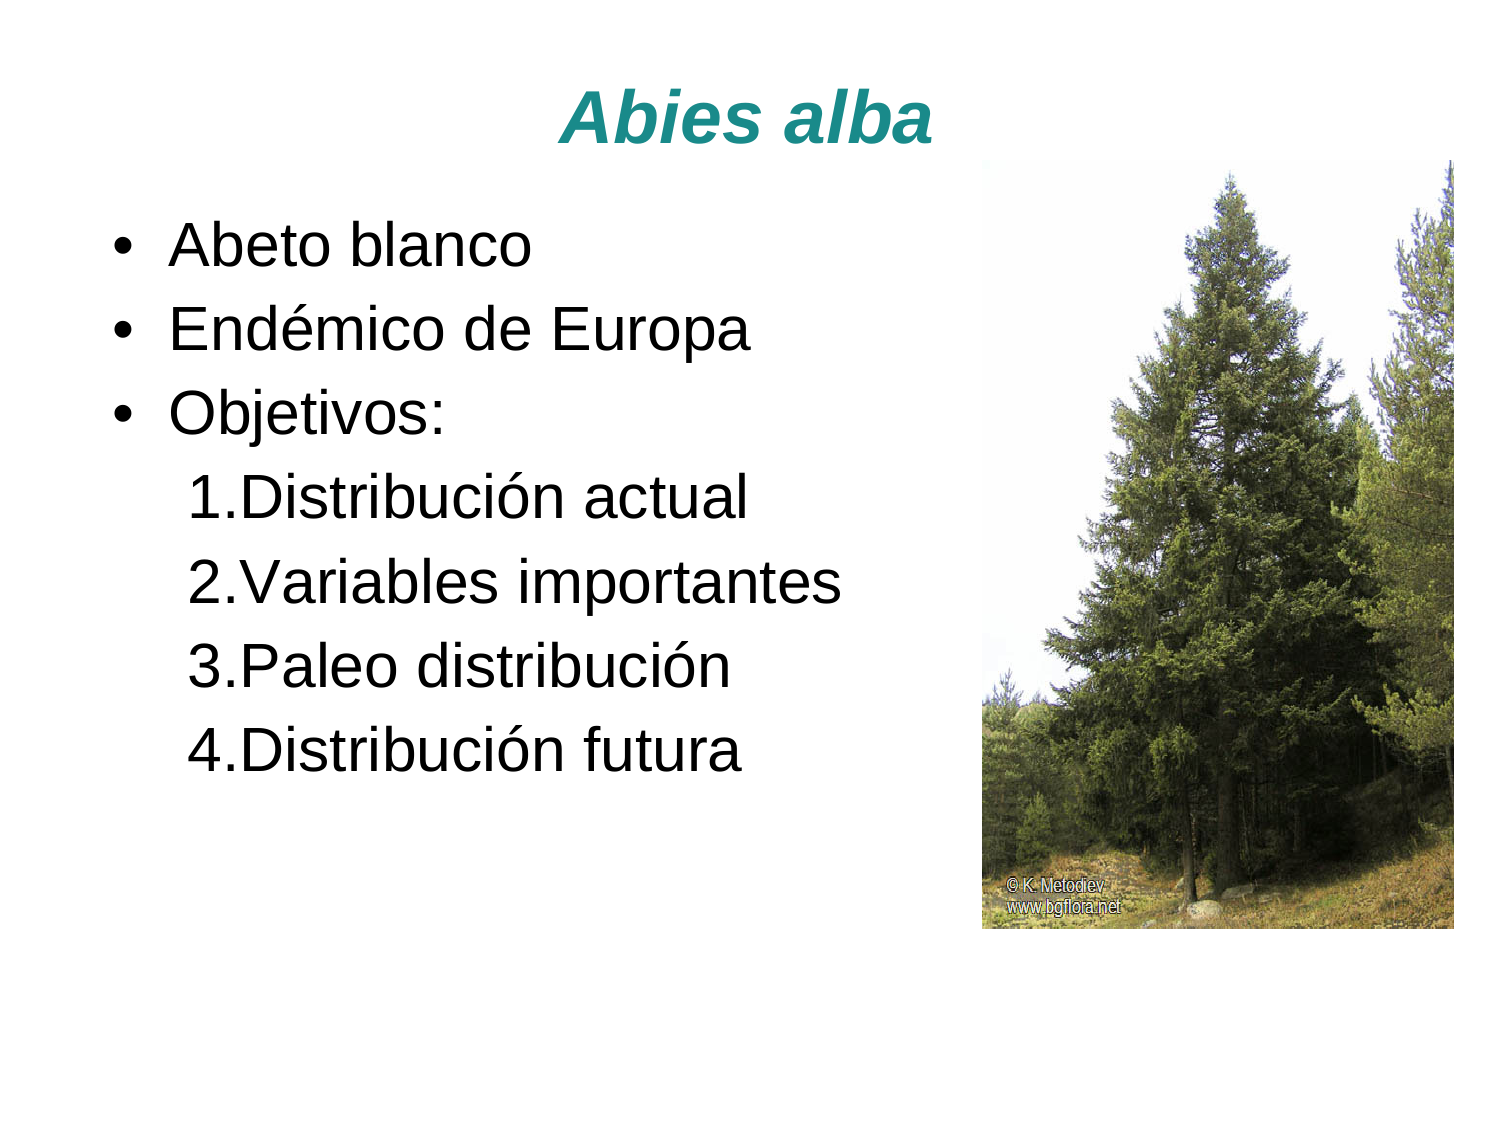

# Abies alba
Abeto blanco
Endémico de Europa
Objetivos:
Distribución actual
Variables importantes
Paleo distribución
Distribución futura